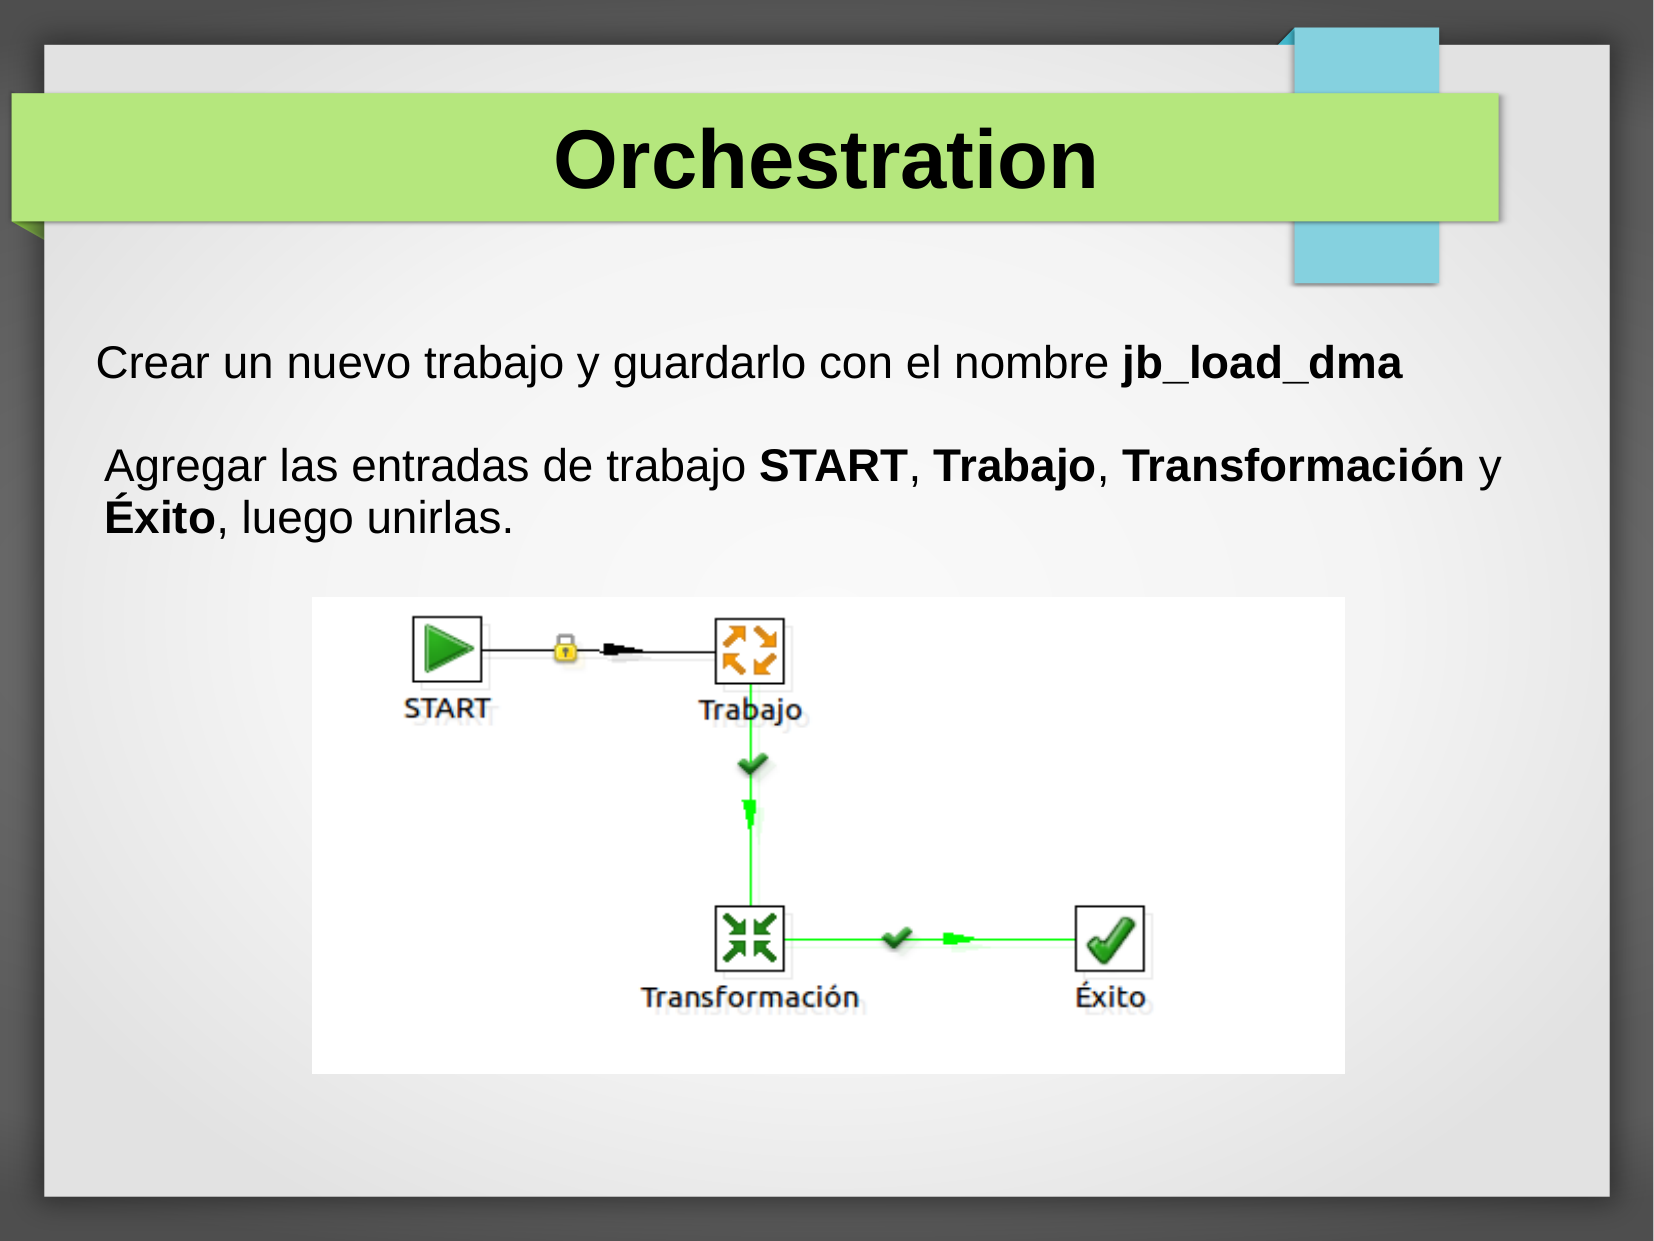

# Orchestration
Crear un nuevo trabajo y guardarlo con el nombre jb_load_dma
Agregar las entradas de trabajo START, Trabajo, Transformación y Éxito, luego unirlas.